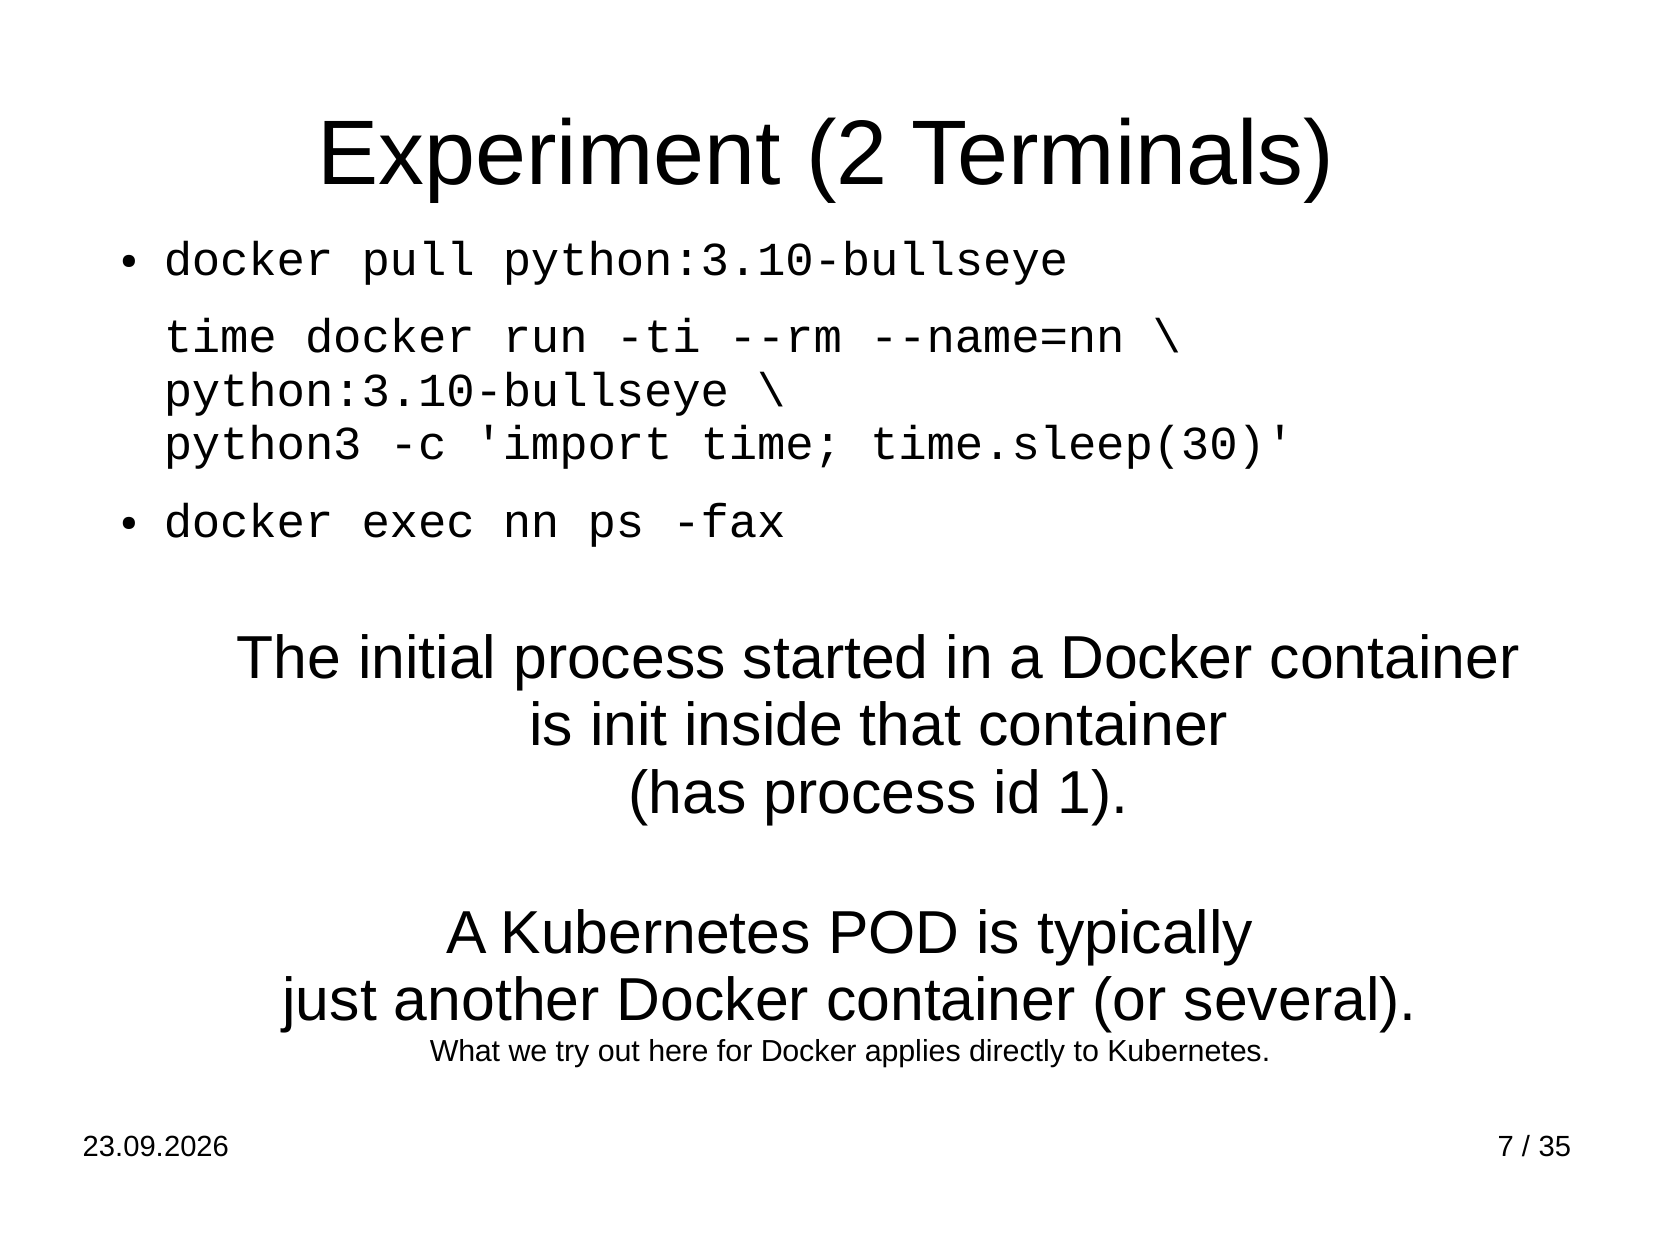

# Experiment (2 Terminals)
docker pull python:3.10-bullseye
time docker run -ti --rm --name=nn \
python:3.10-bullseye \
python3 -c 'import time; time.sleep(30)'
docker exec nn ps -fax
The initial process started in a Docker container
is init inside that container
(has process id 1).
A Kubernetes POD is typically
just another Docker container (or several).
What we try out here for Docker applies directly to Kubernetes.